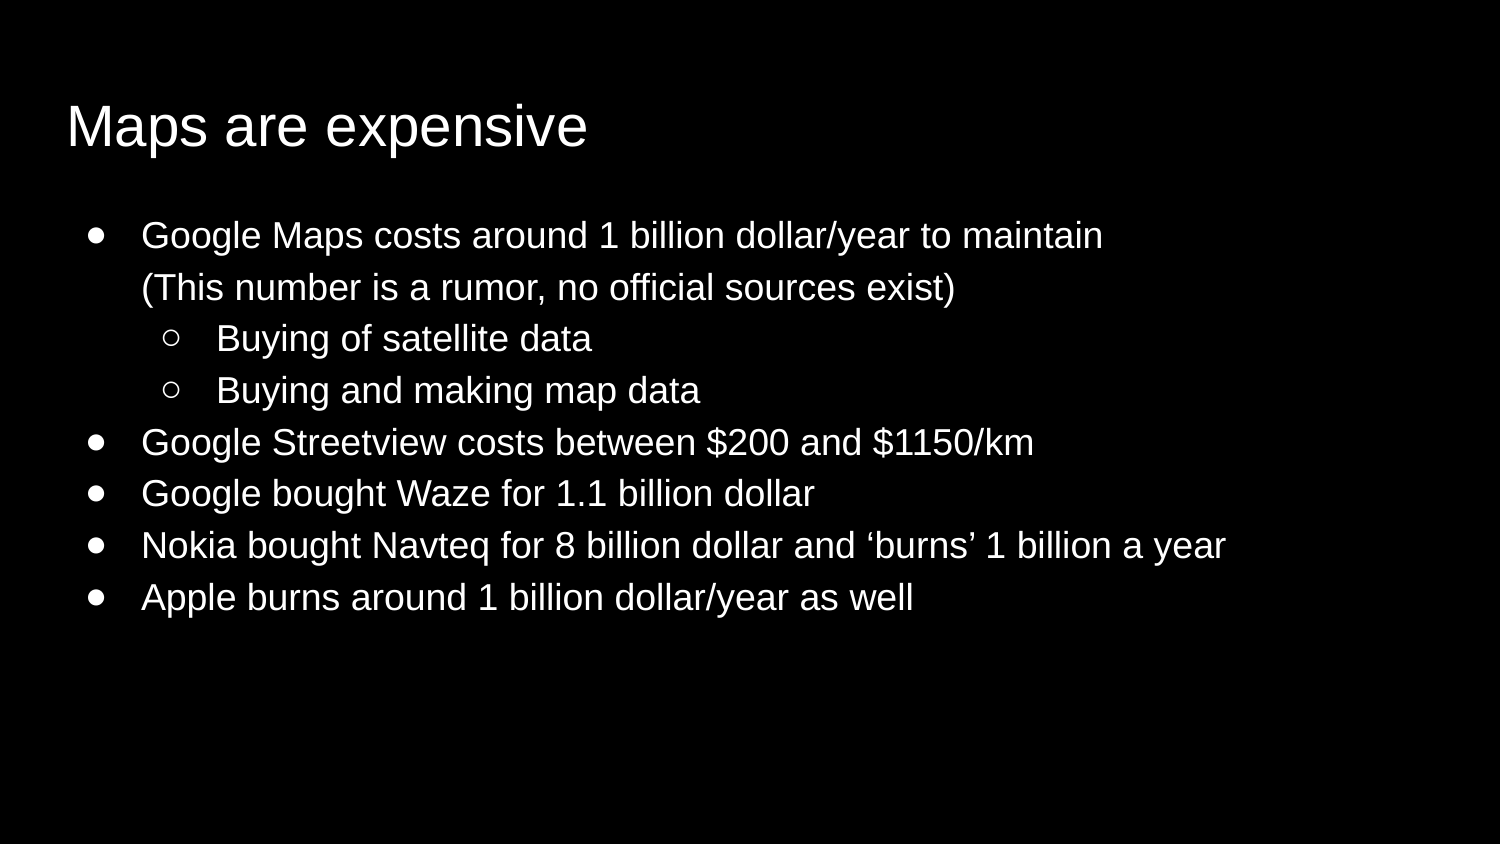

# Maps are expensive
Google Maps costs around 1 billion dollar/year to maintain
(This number is a rumor, no official sources exist)
Buying of satellite data
Buying and making map data
Google Streetview costs between $200 and $1150/km
Google bought Waze for 1.1 billion dollar
Nokia bought Navteq for 8 billion dollar and ‘burns’ 1 billion a year
Apple burns around 1 billion dollar/year as well